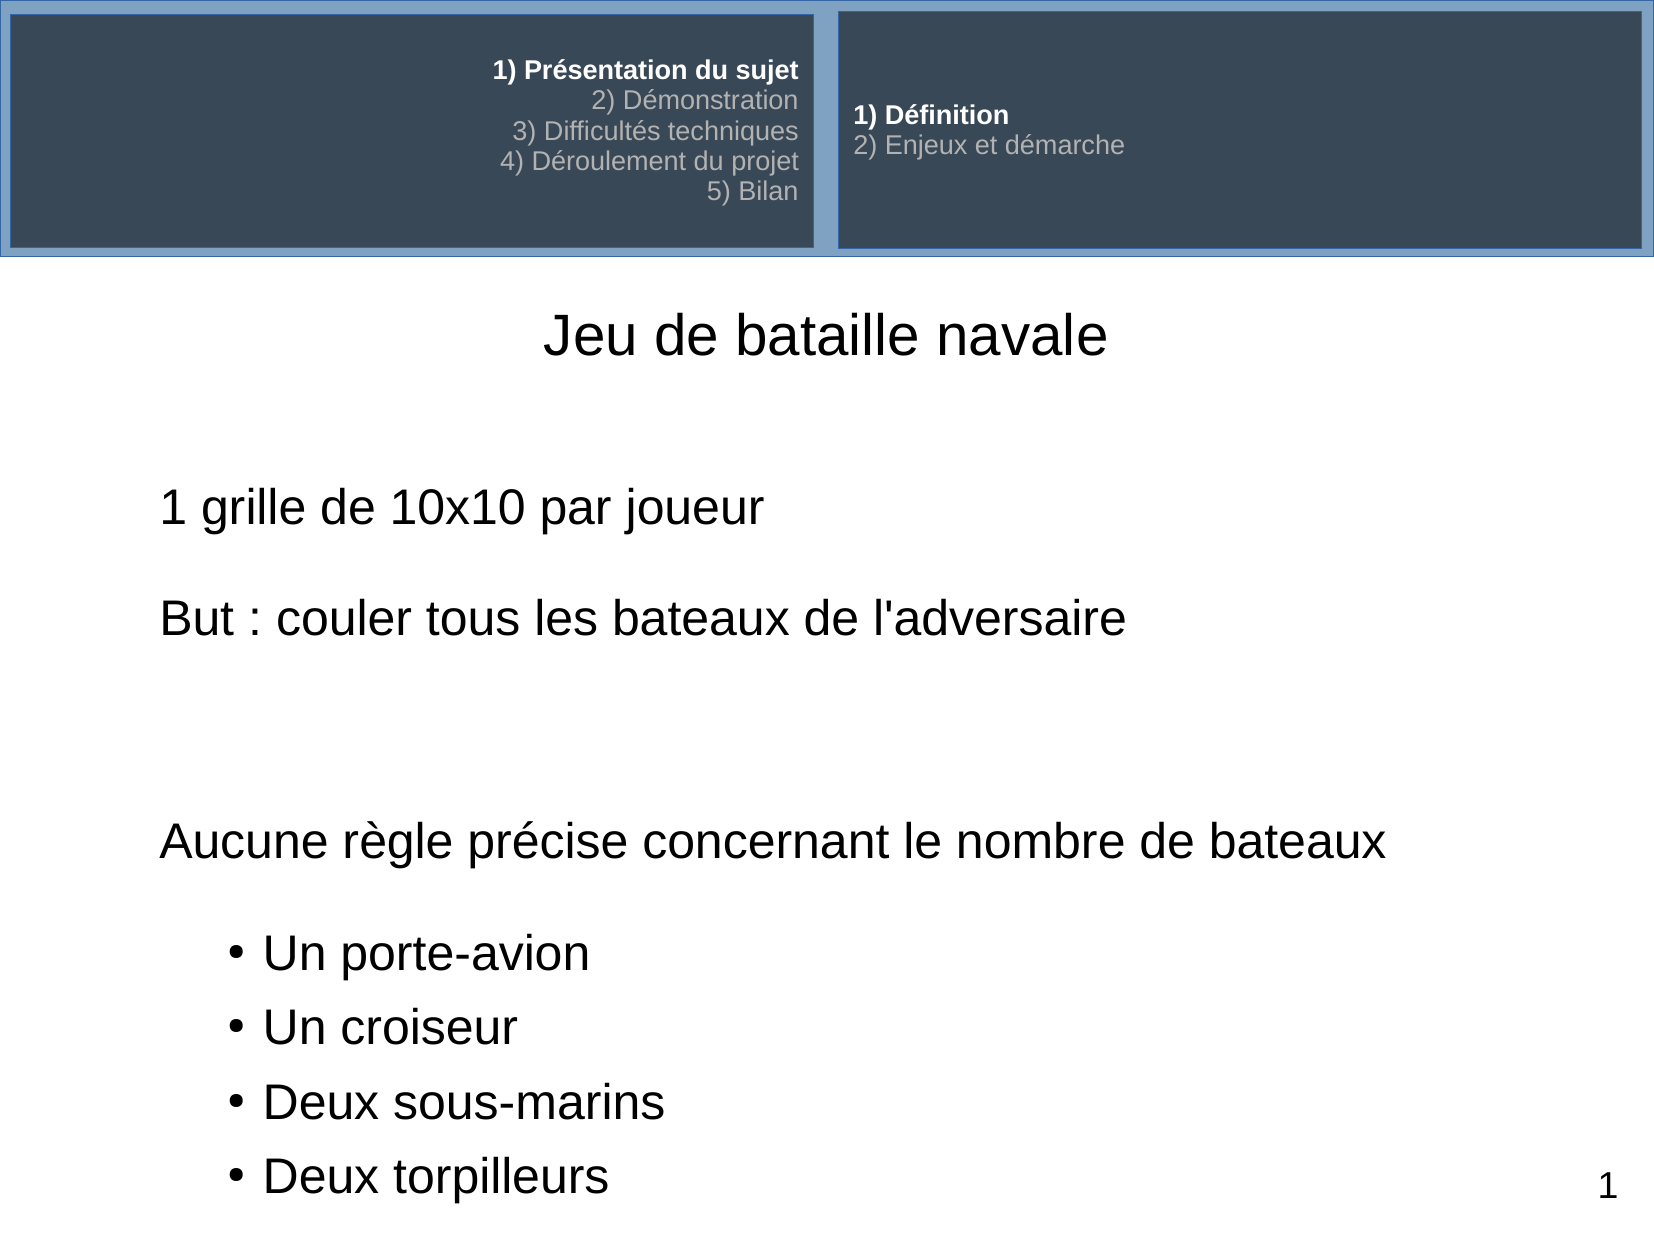

1) Définition
2) Enjeux et démarche
1) Présentation du sujet
2) Démonstration
3) Difficultés techniques
4) Déroulement du projet
5) Bilan
Jeu de bataille navale
	1 grille de 10x10 par joueur
	But : couler tous les bateaux de l'adversaire
	Aucune règle précise concernant le nombre de bateaux
Un porte-avion
Un croiseur
Deux sous-marins
Deux torpilleurs
1